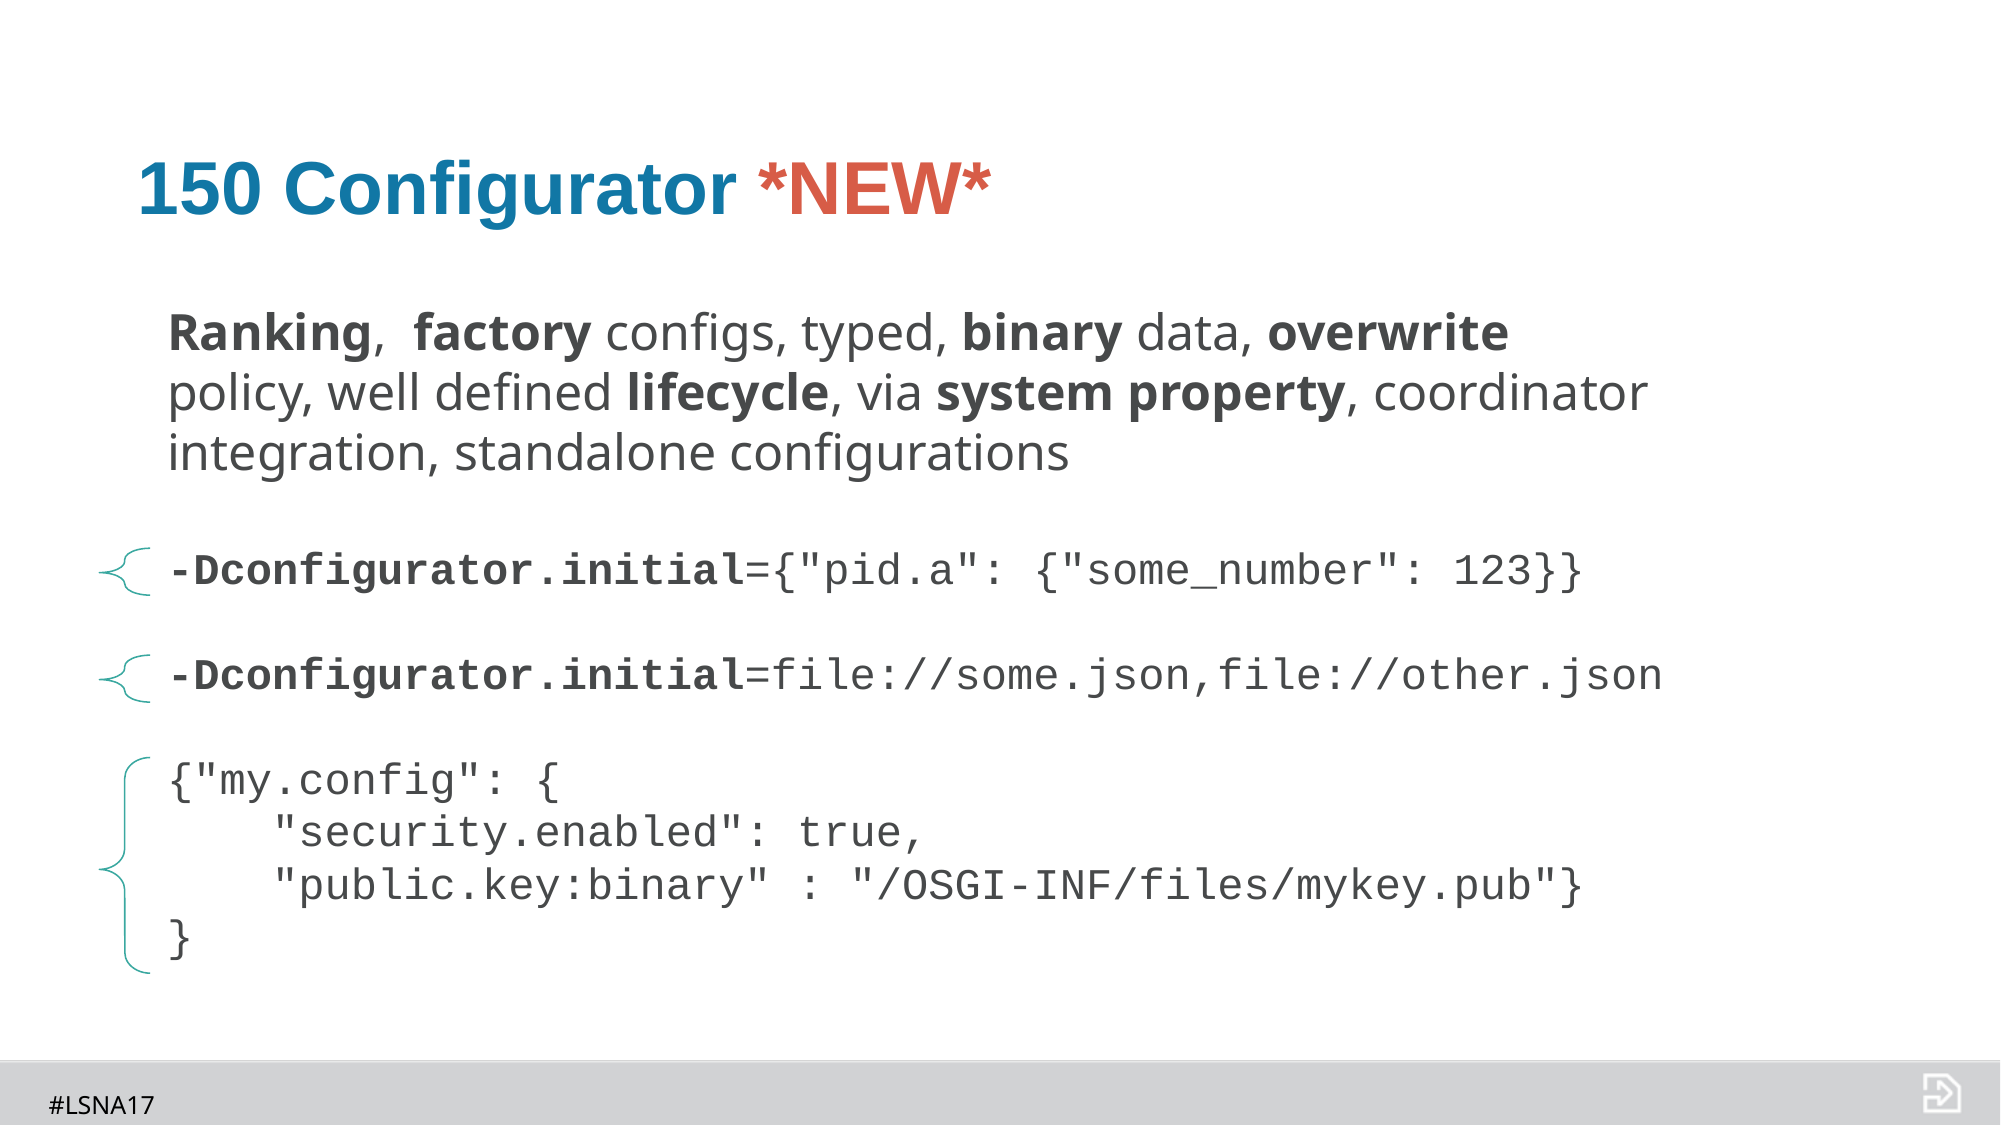

150 Configurator *NEW*
# Ranking, factory configs, typed, binary data, overwrite
policy, well defined lifecycle, via system property, coordinator
integration, standalone configurations
-Dconfigurator.initial={"pid.a": {"some_number": 123}}
-Dconfigurator.initial=file://some.json,file://other.json
{"my.config": {
 "security.enabled": true,
 "public.key:binary" : "/OSGI-INF/files/mykey.pub"}
}